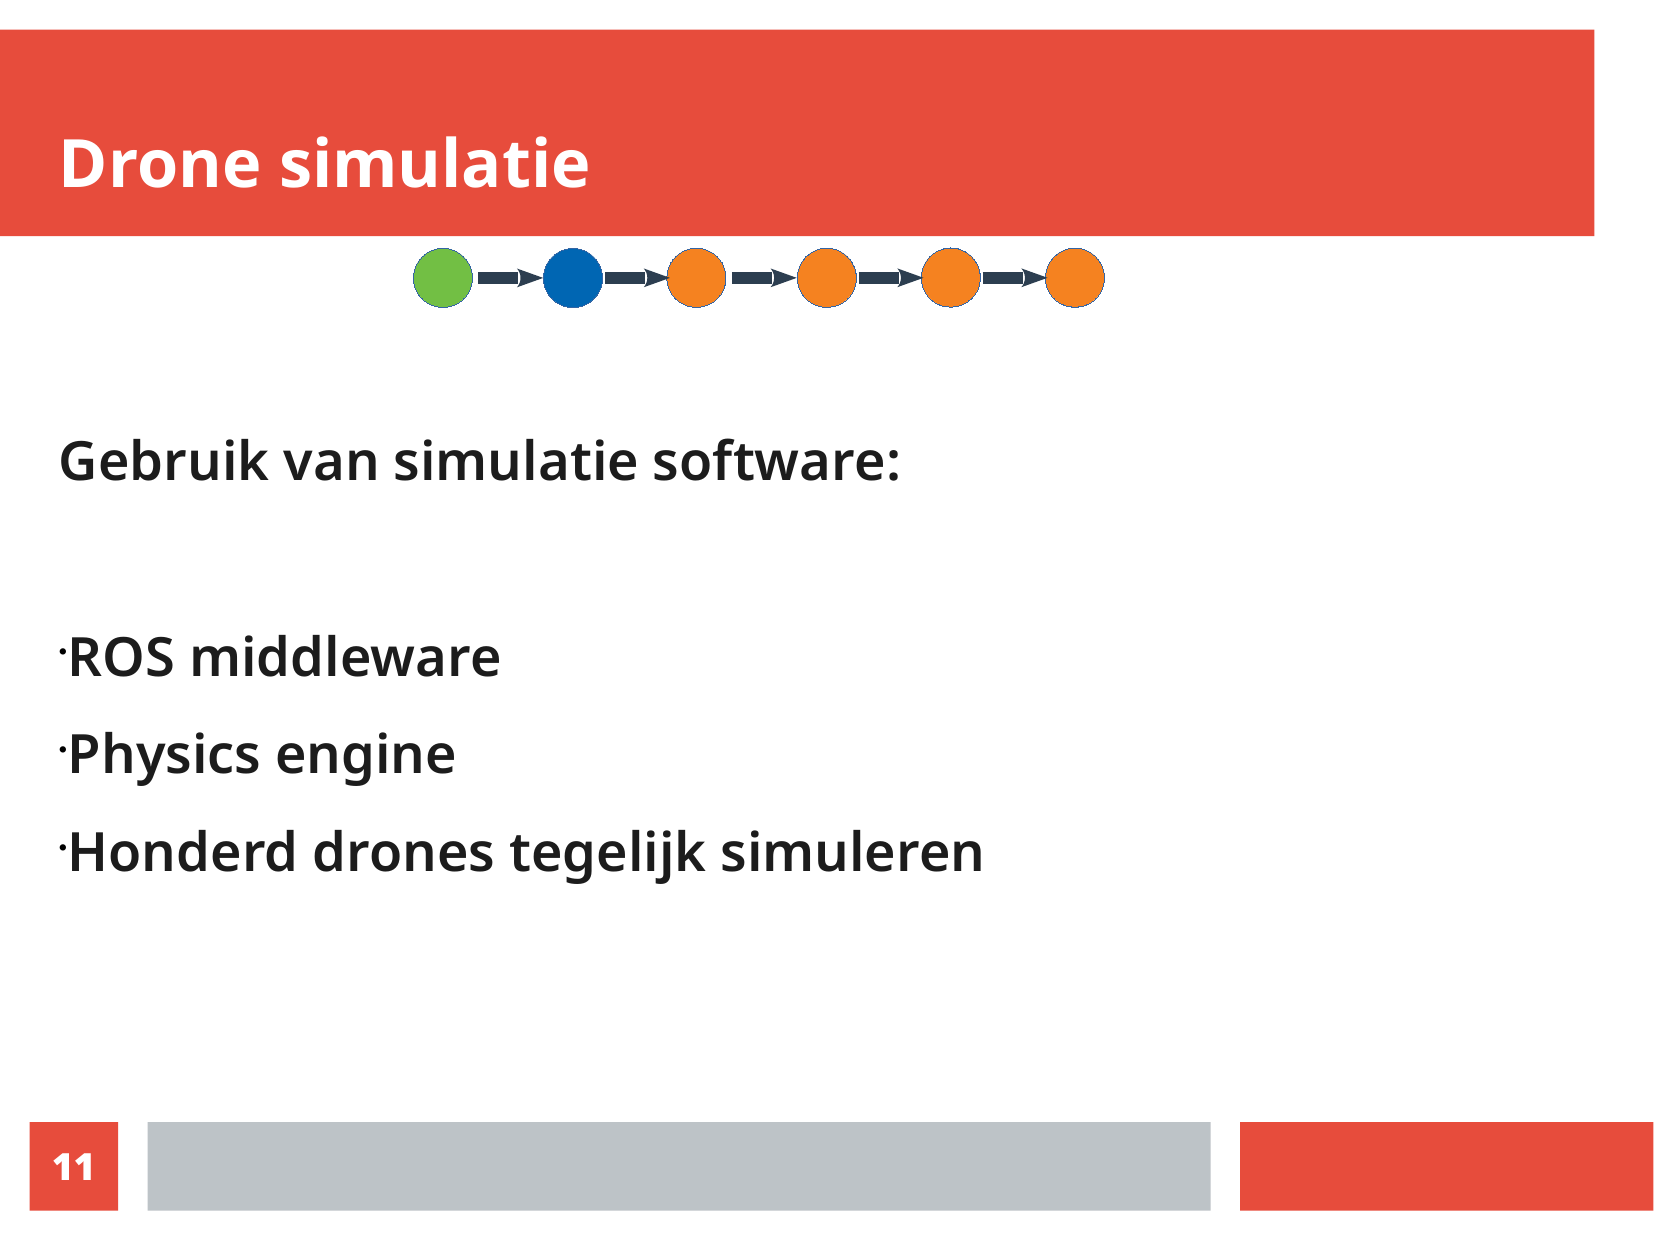

# Drone simulatie
Gebruik van simulatie software:
ROS middleware
Physics engine
Honderd drones tegelijk simuleren
11